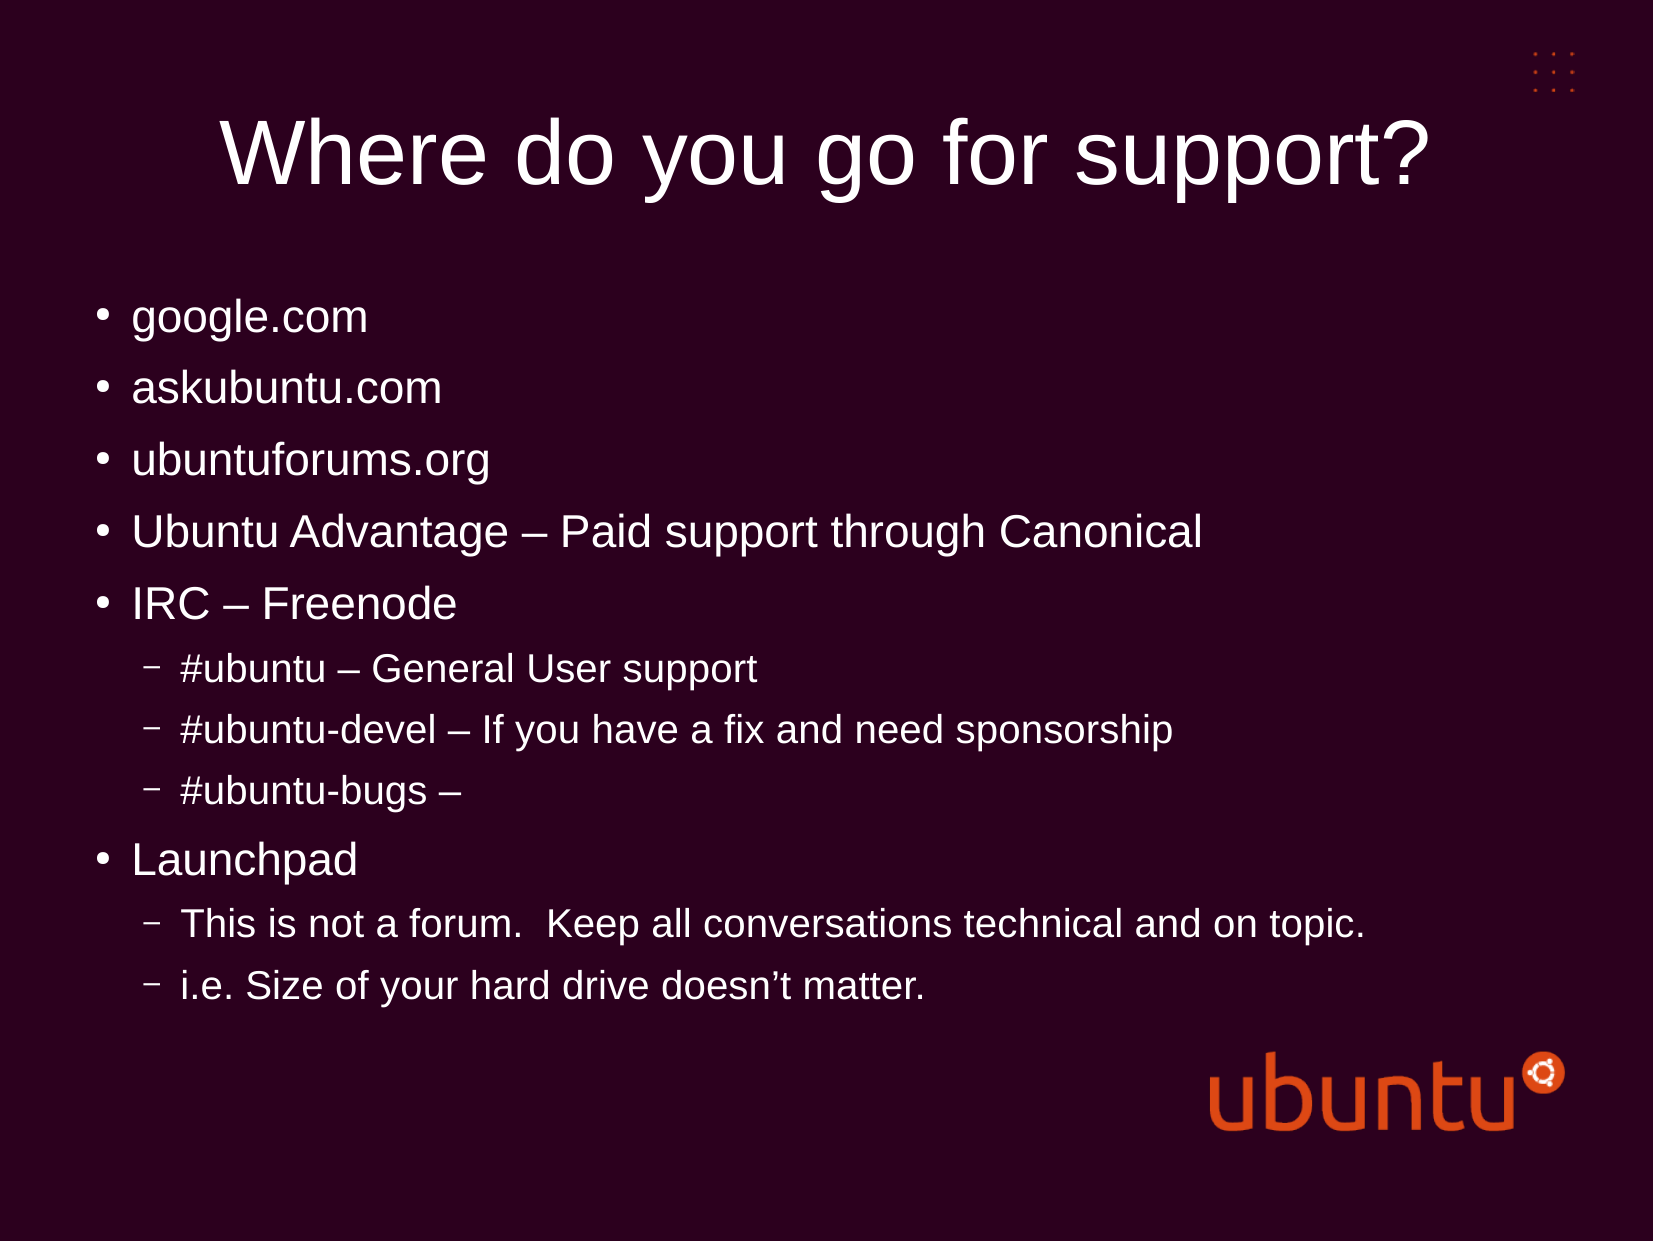

# Where do you go for support?
google.com
askubuntu.com
ubuntuforums.org
Ubuntu Advantage – Paid support through Canonical
IRC – Freenode
#ubuntu – General User support
#ubuntu-devel – If you have a fix and need sponsorship
#ubuntu-bugs –
Launchpad
This is not a forum. Keep all conversations technical and on topic.
i.e. Size of your hard drive doesn’t matter.